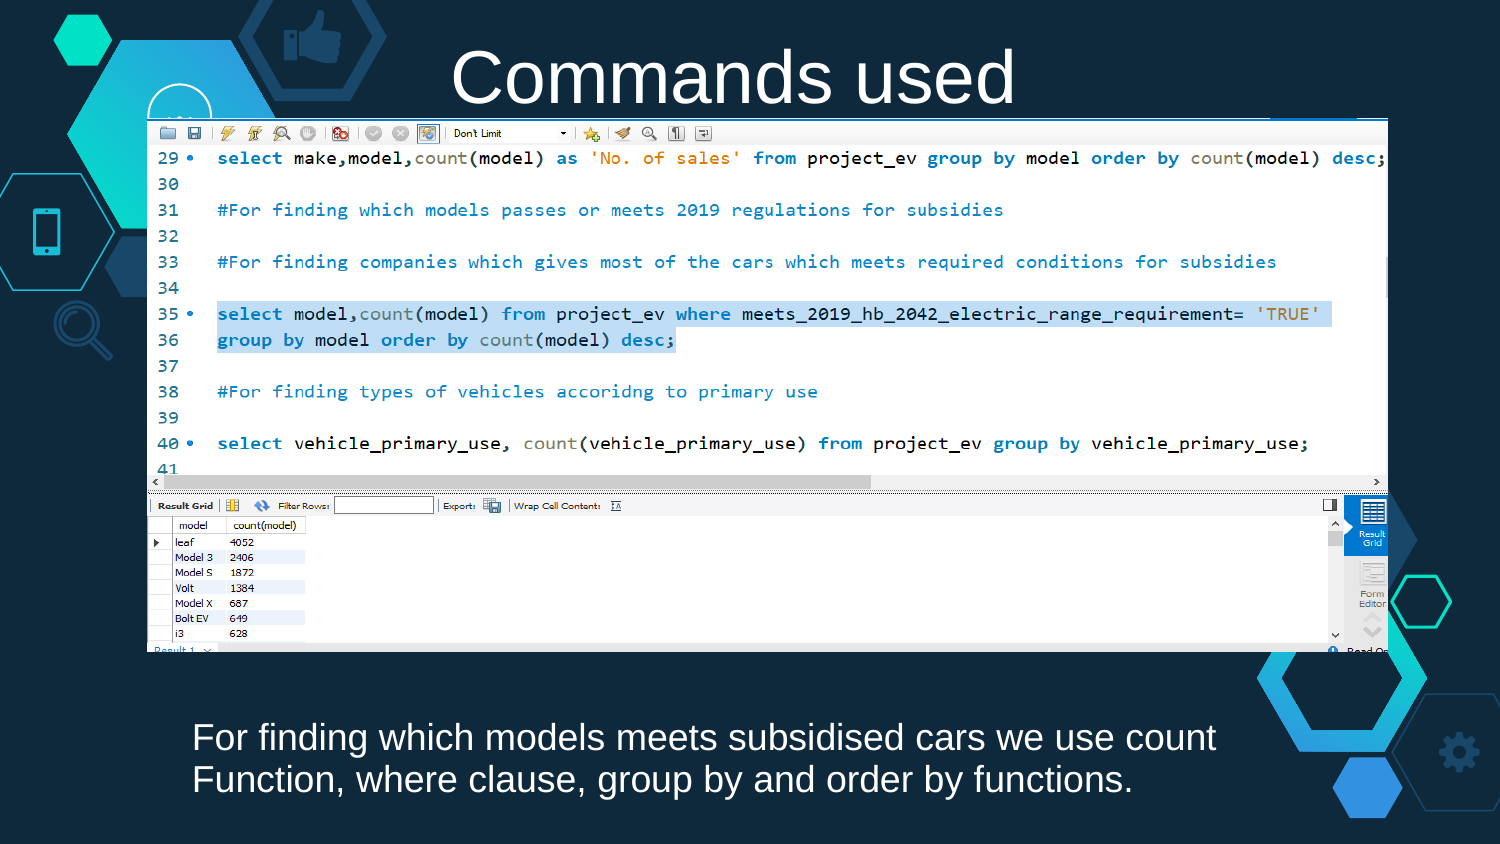

# Commands used
For finding which models meets subsidised cars we use count
Function, where clause, group by and order by functions.